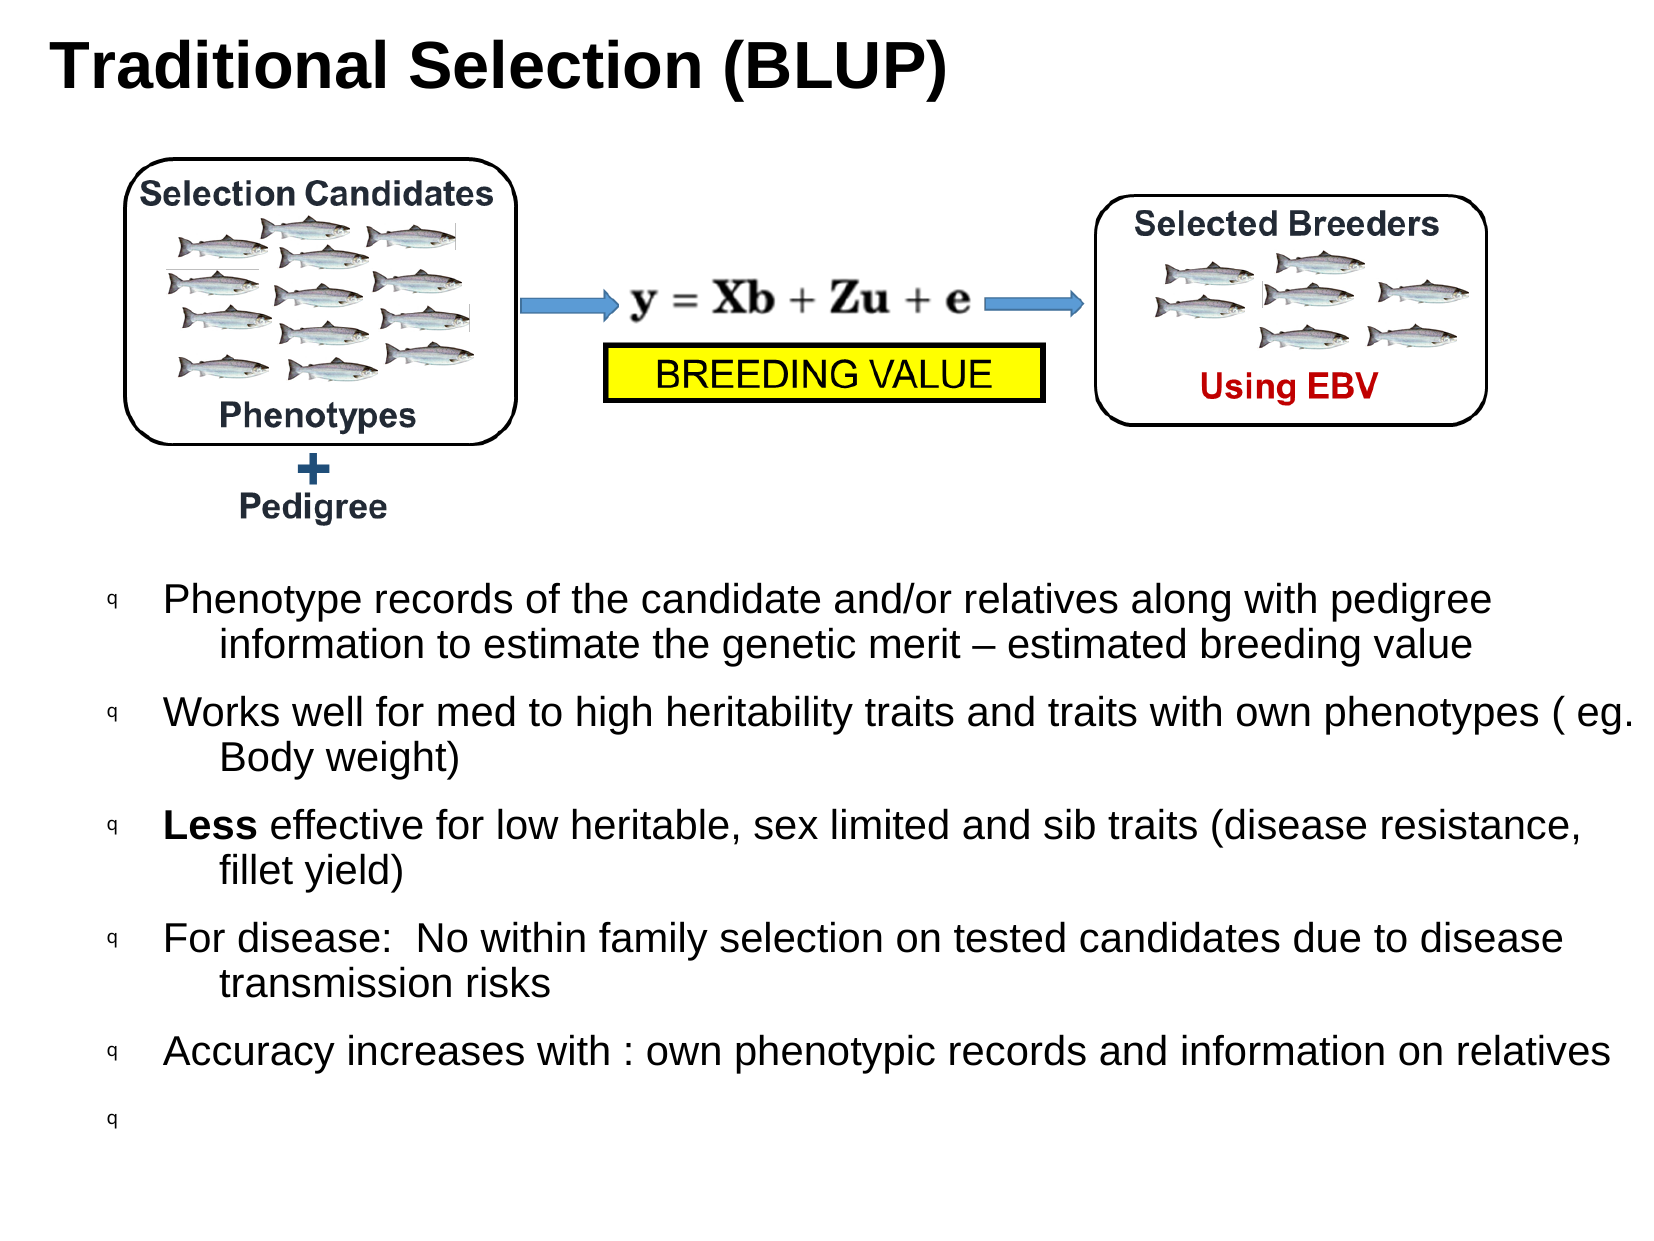

Traditional Selection (BLUP)
# Phenotype records of the candidate and/or relatives along with pedigree information to estimate the genetic merit – estimated breeding value
Works well for med to high heritability traits and traits with own phenotypes ( eg. Body weight)
Less effective for low heritable, sex limited and sib traits (disease resistance, fillet yield)
For disease: No within family selection on tested candidates due to disease transmission risks
Accuracy increases with : own phenotypic records and information on relatives